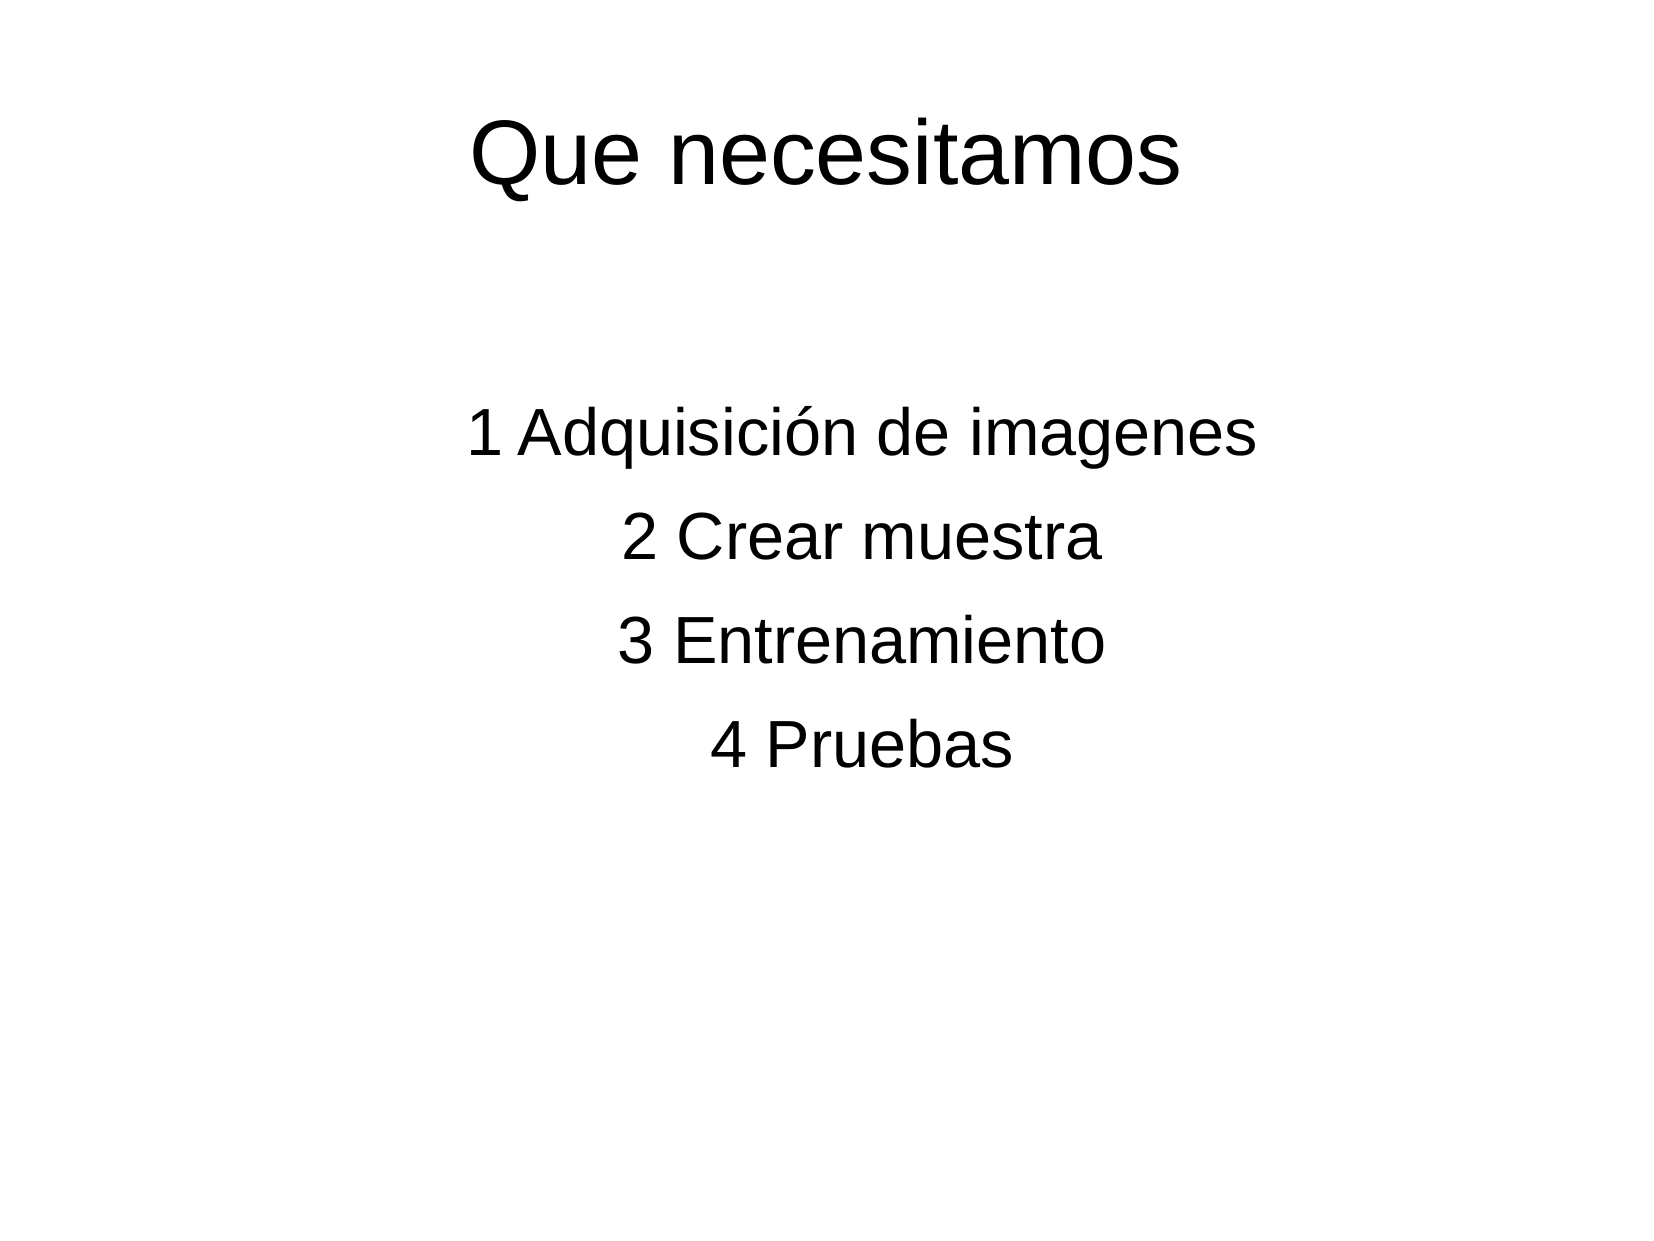

# Que necesitamos
1 Adquisición de imagenes
2 Crear muestra
3 Entrenamiento
4 Pruebas